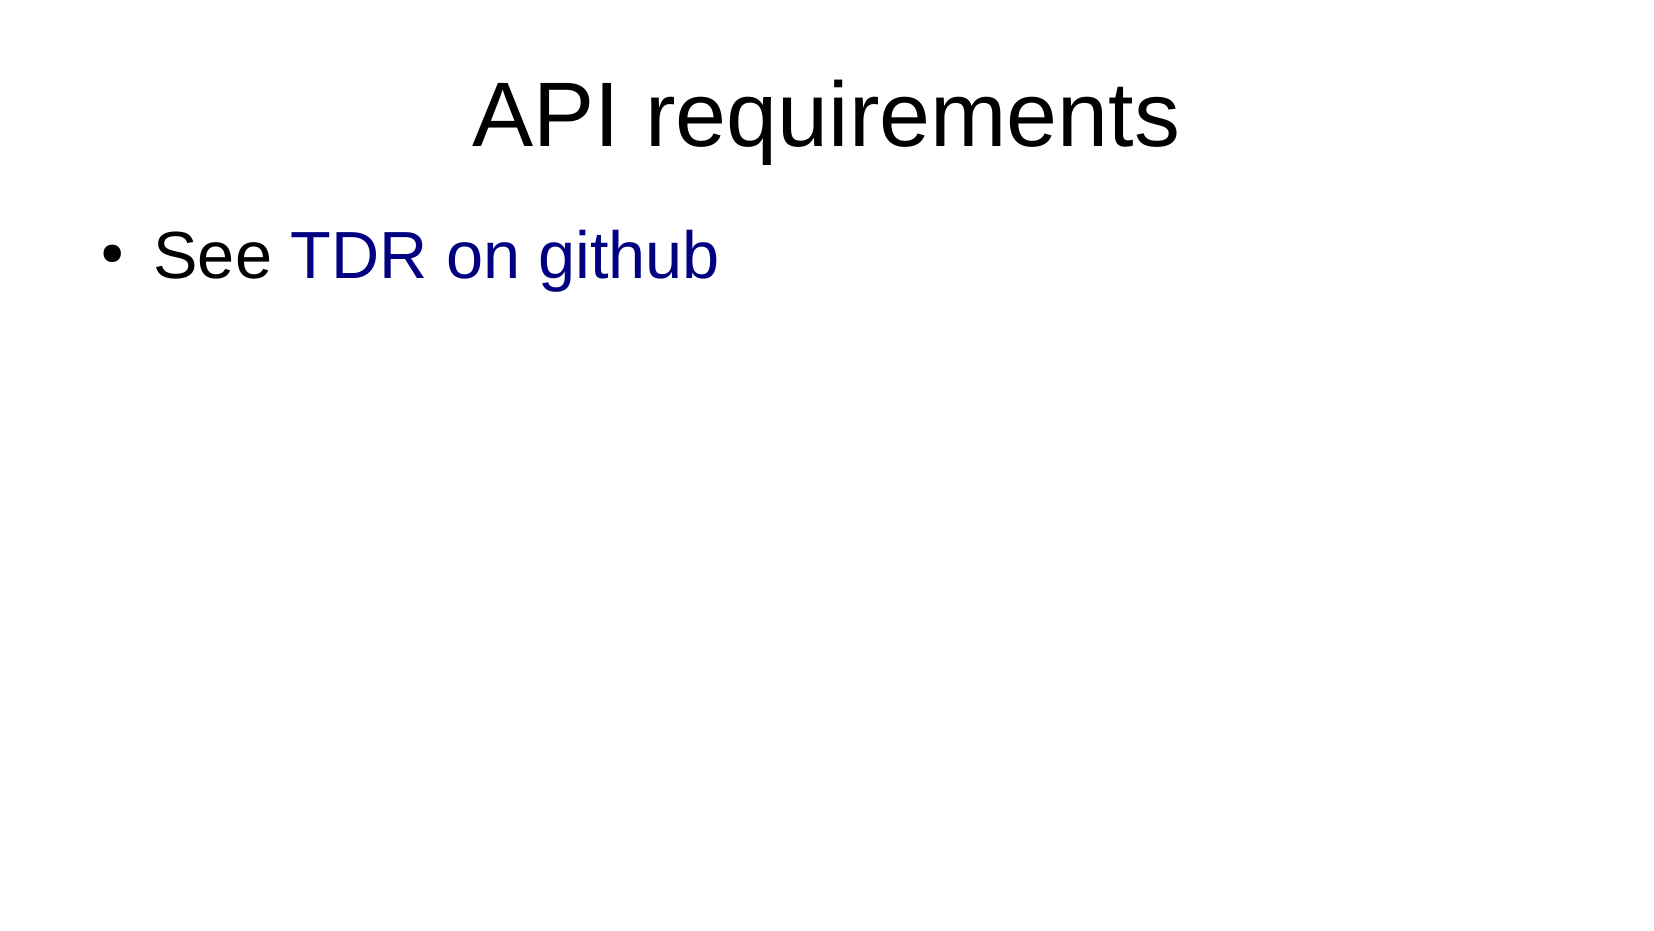

# API requirements
See TDR on github